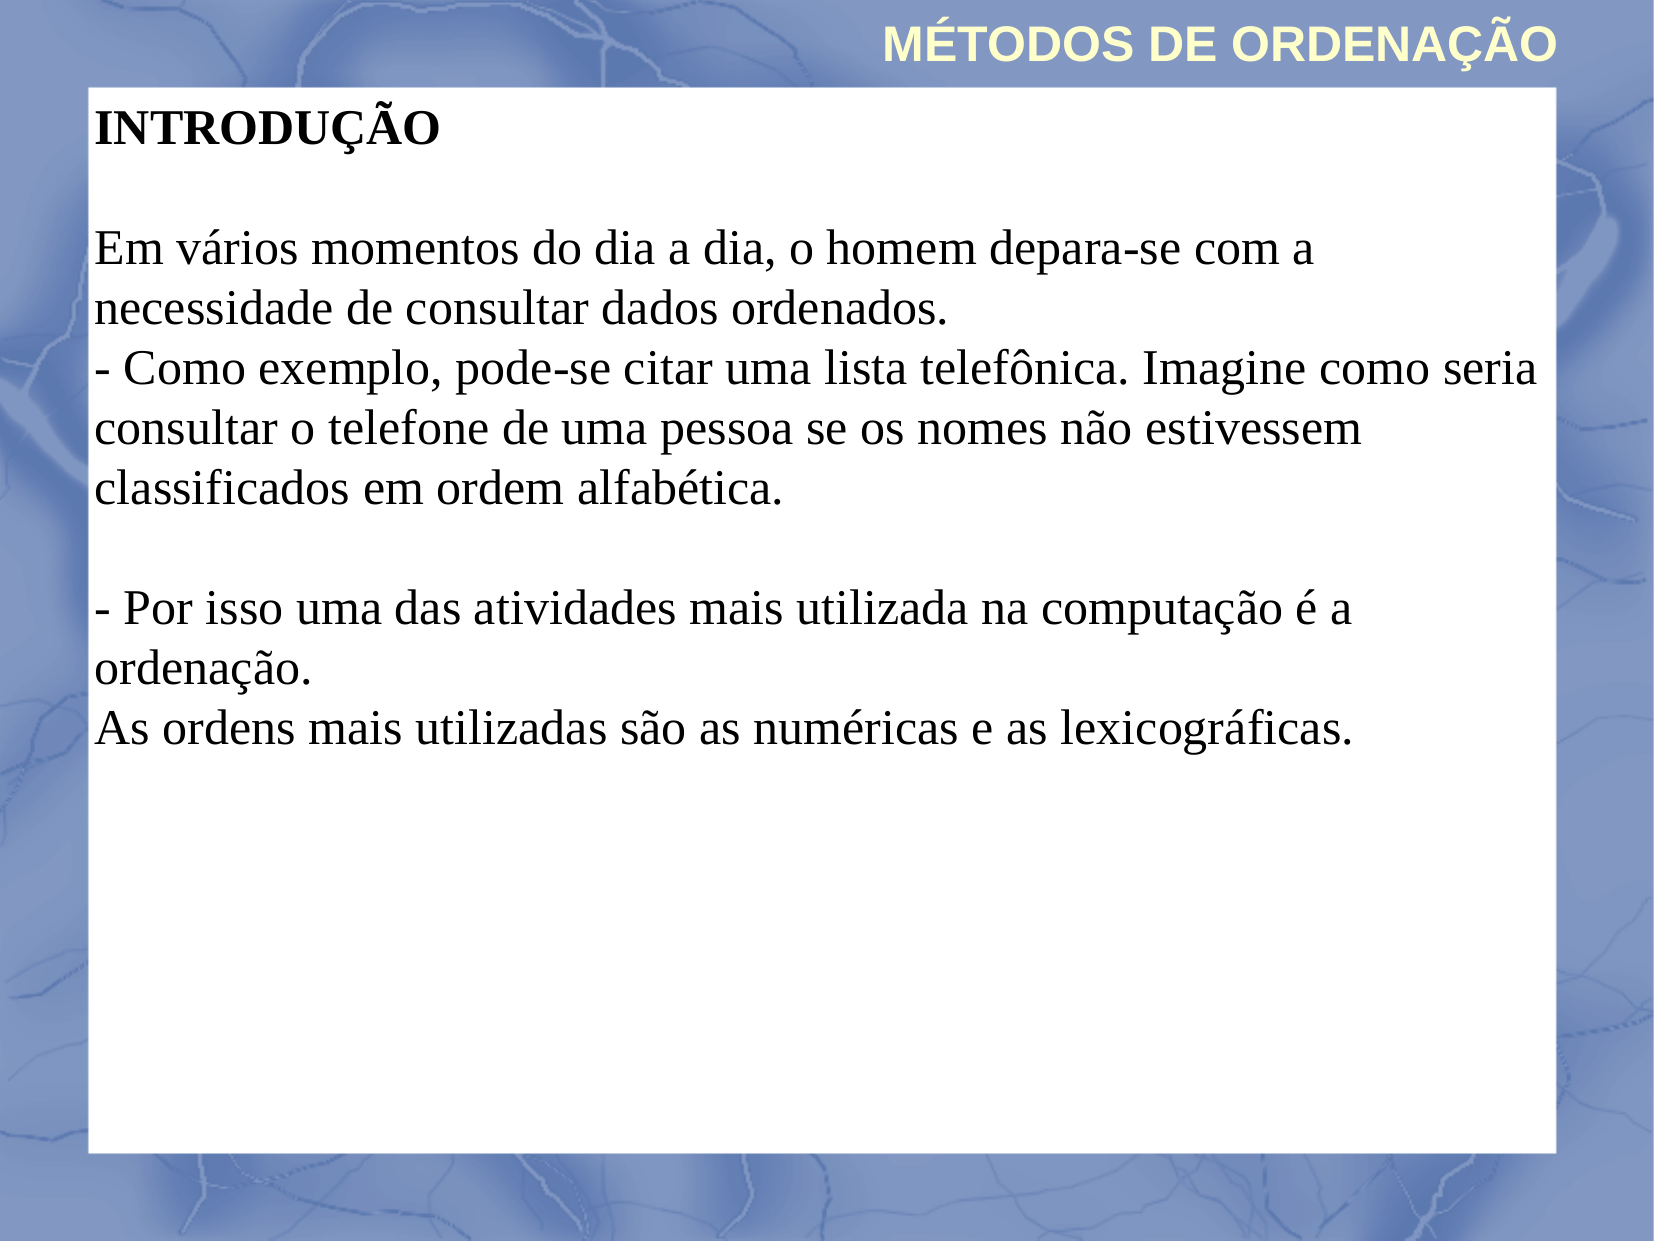

MÉTODOS DE ORDENAÇÃO
INTRODUÇÃO
Em vários momentos do dia a dia, o homem depara-se com a necessidade de consultar dados ordenados.
- Como exemplo, pode-se citar uma lista telefônica. Imagine como seria consultar o telefone de uma pessoa se os nomes não estivessem classificados em ordem alfabética.
- Por isso uma das atividades mais utilizada na computação é a ordenação.
As ordens mais utilizadas são as numéricas e as lexicográficas.